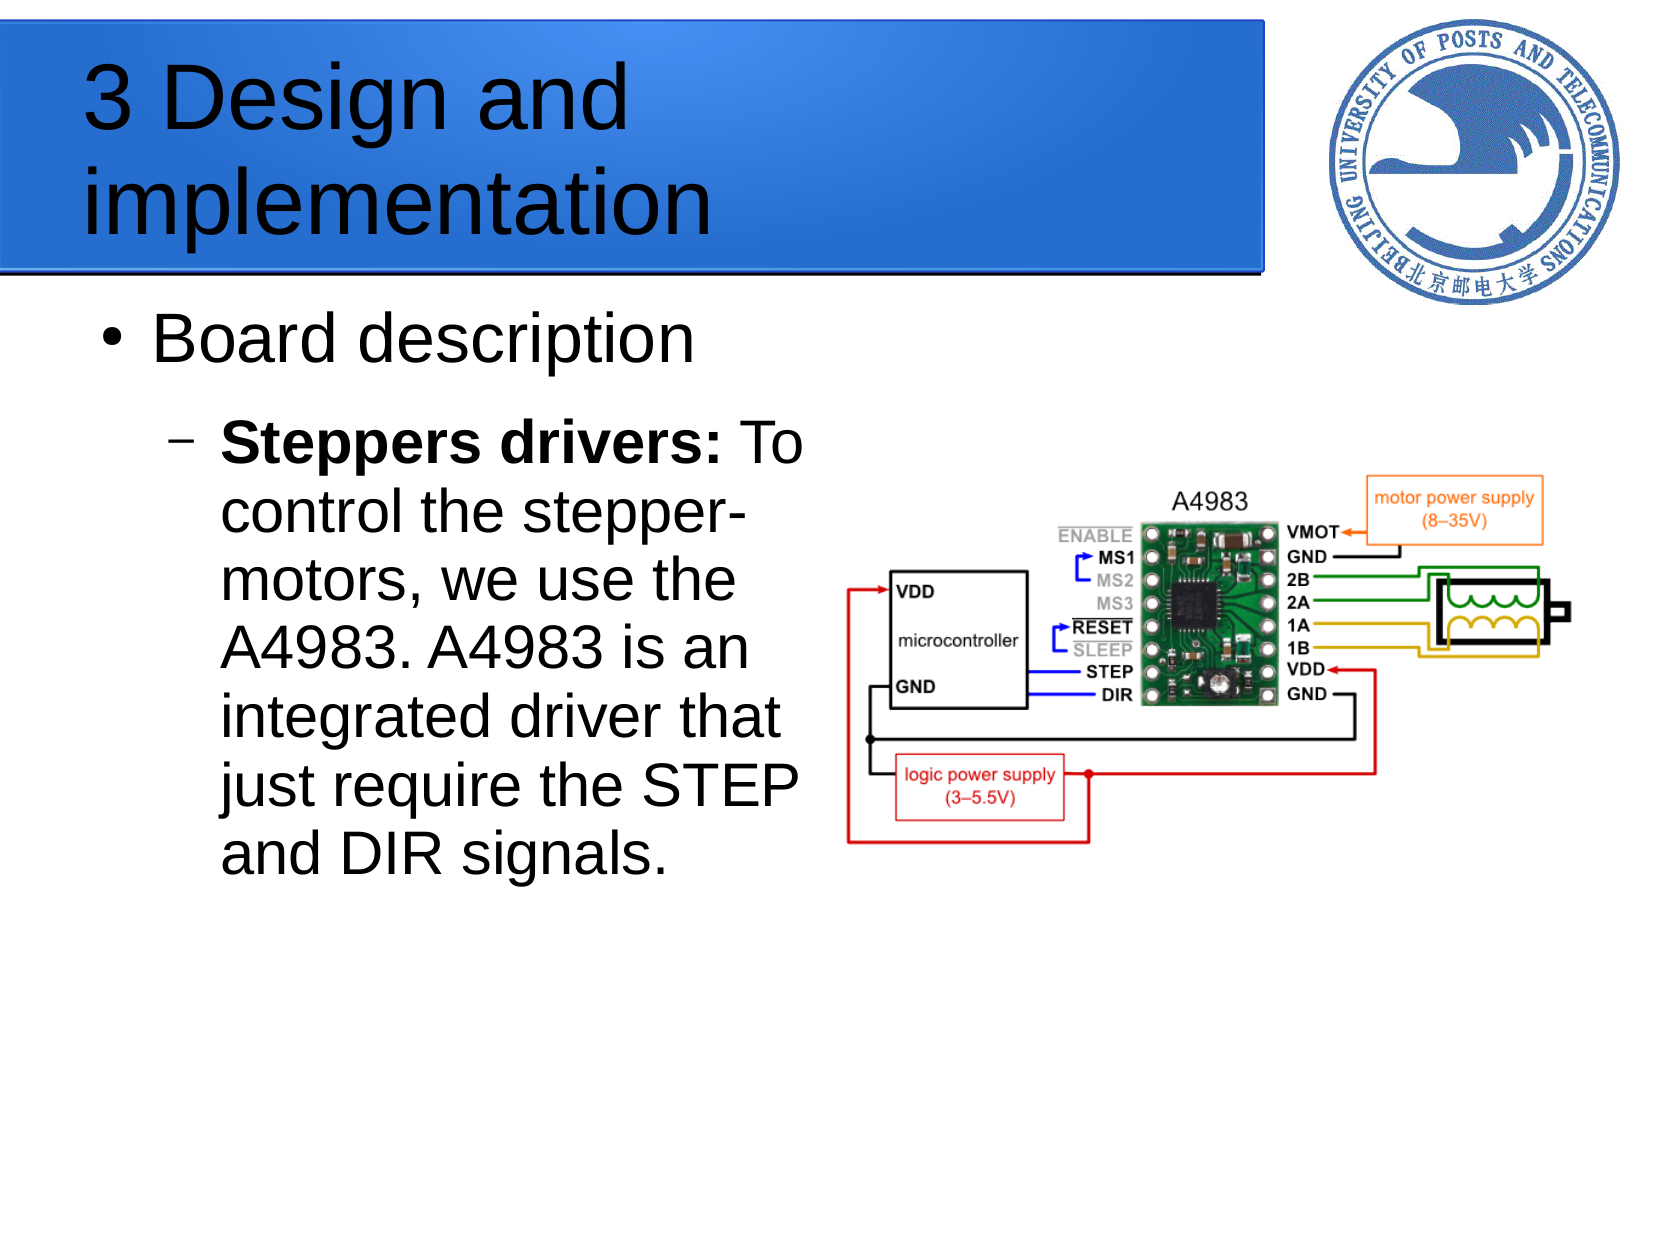

# 3 Design and implementation
Board description
Steppers drivers: To control the stepper-motors, we use the A4983. A4983 is an integrated driver that just require the STEP and DIR signals.